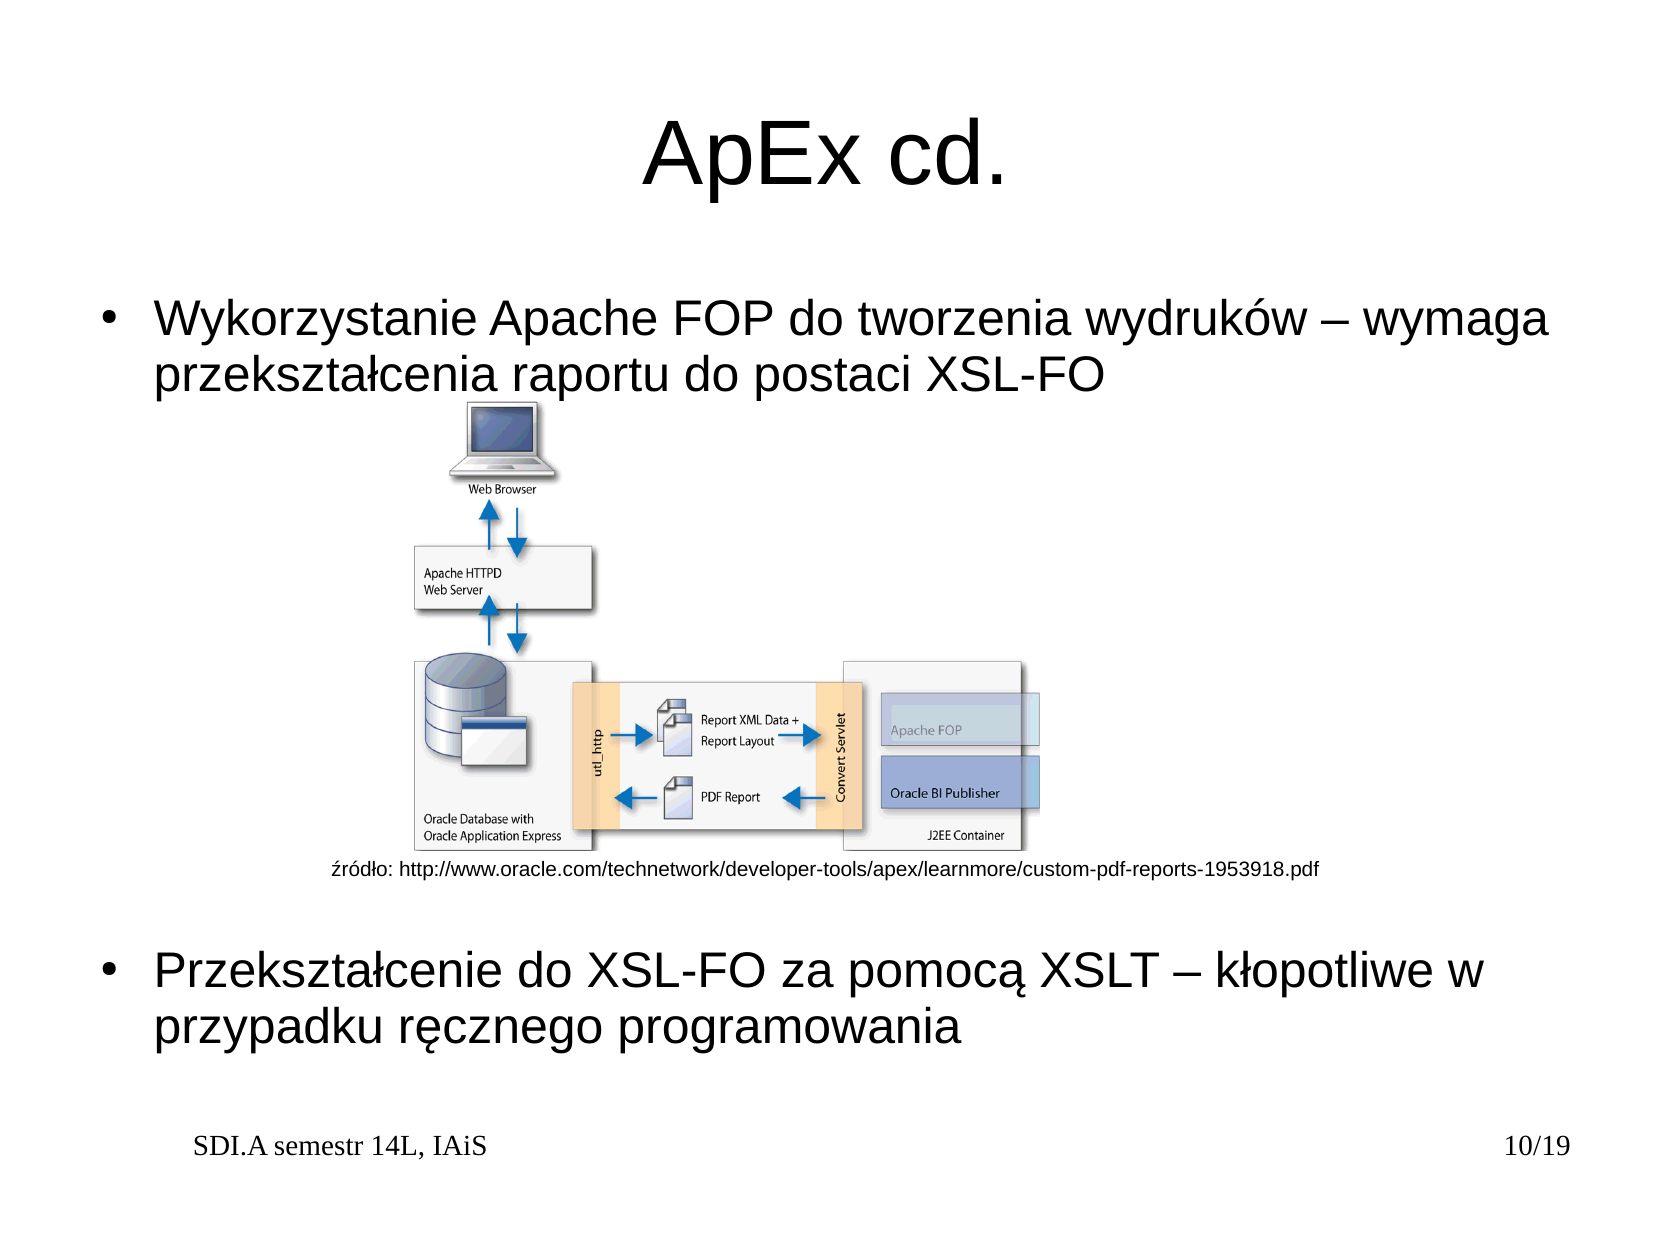

# ApEx cd.
Wykorzystanie Apache FOP do tworzenia wydruków – wymaga przekształcenia raportu do postaci XSL-FO
Przekształcenie do XSL-FO za pomocą XSLT – kłopotliwe w przypadku ręcznego programowania
źródło: http://www.oracle.com/technetwork/developer-tools/apex/learnmore/custom-pdf-reports-1953918.pdf
SDI.A semestr 14L, IAiS
10